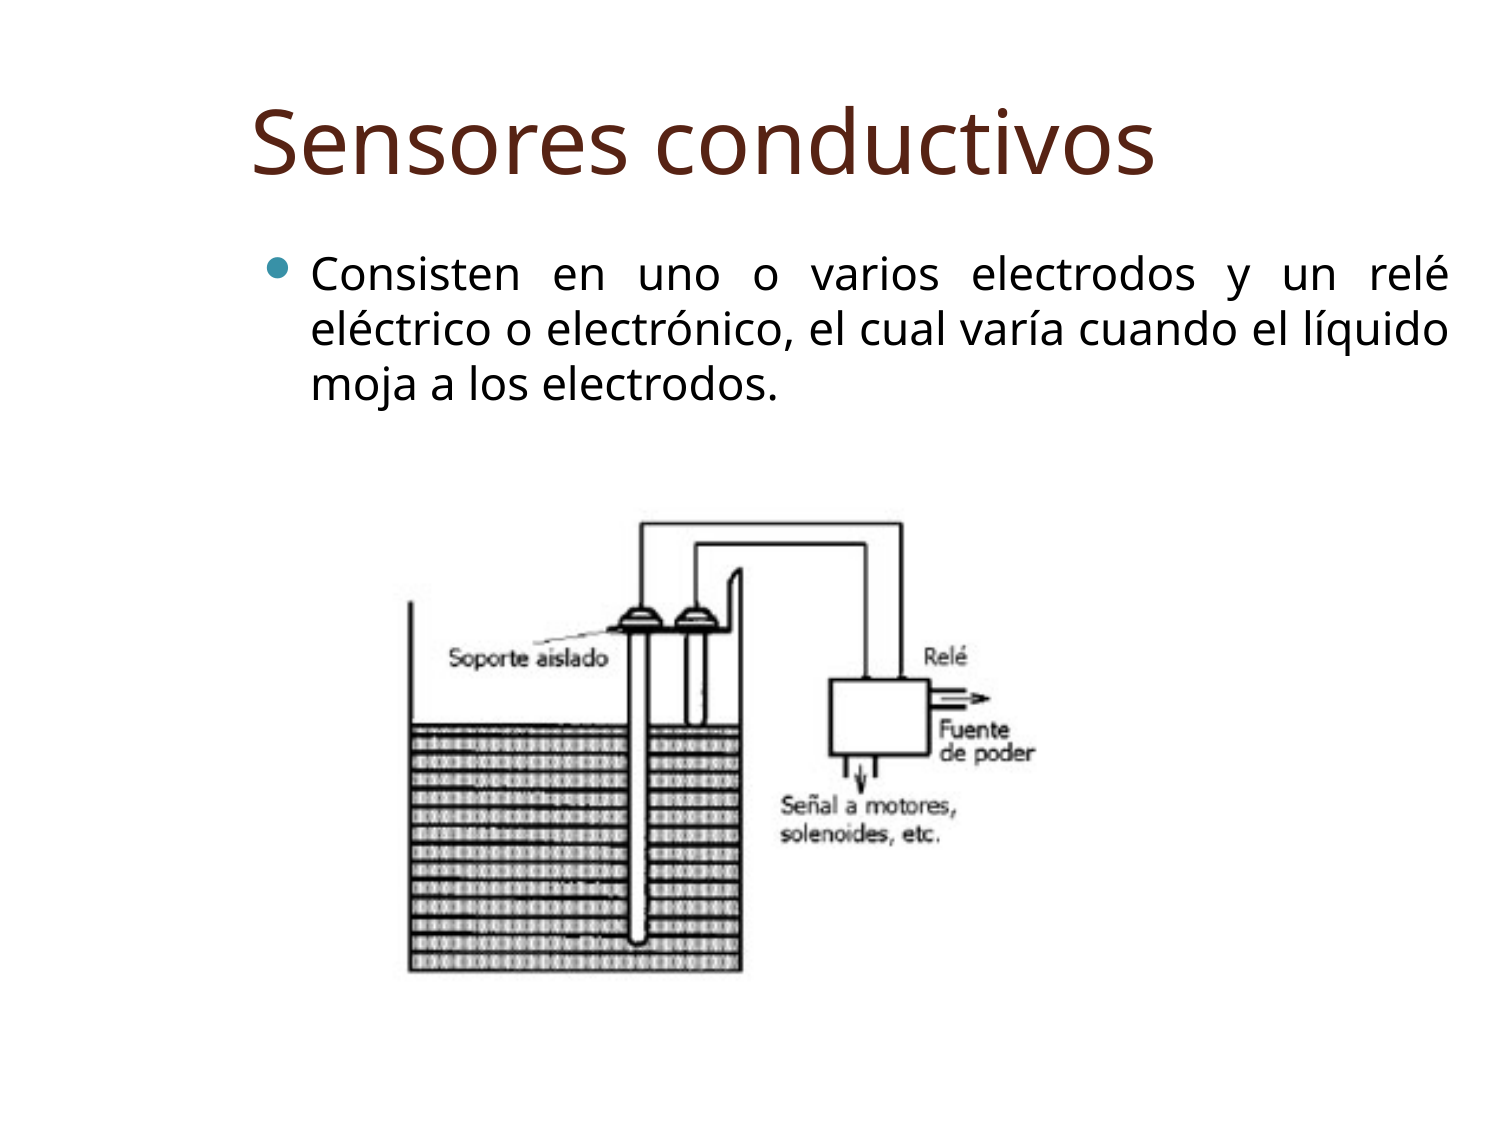

# Sensores conductivos
Consisten en uno o varios electrodos y un relé eléctrico o electrónico, el cual varía cuando el líquido moja a los electrodos.